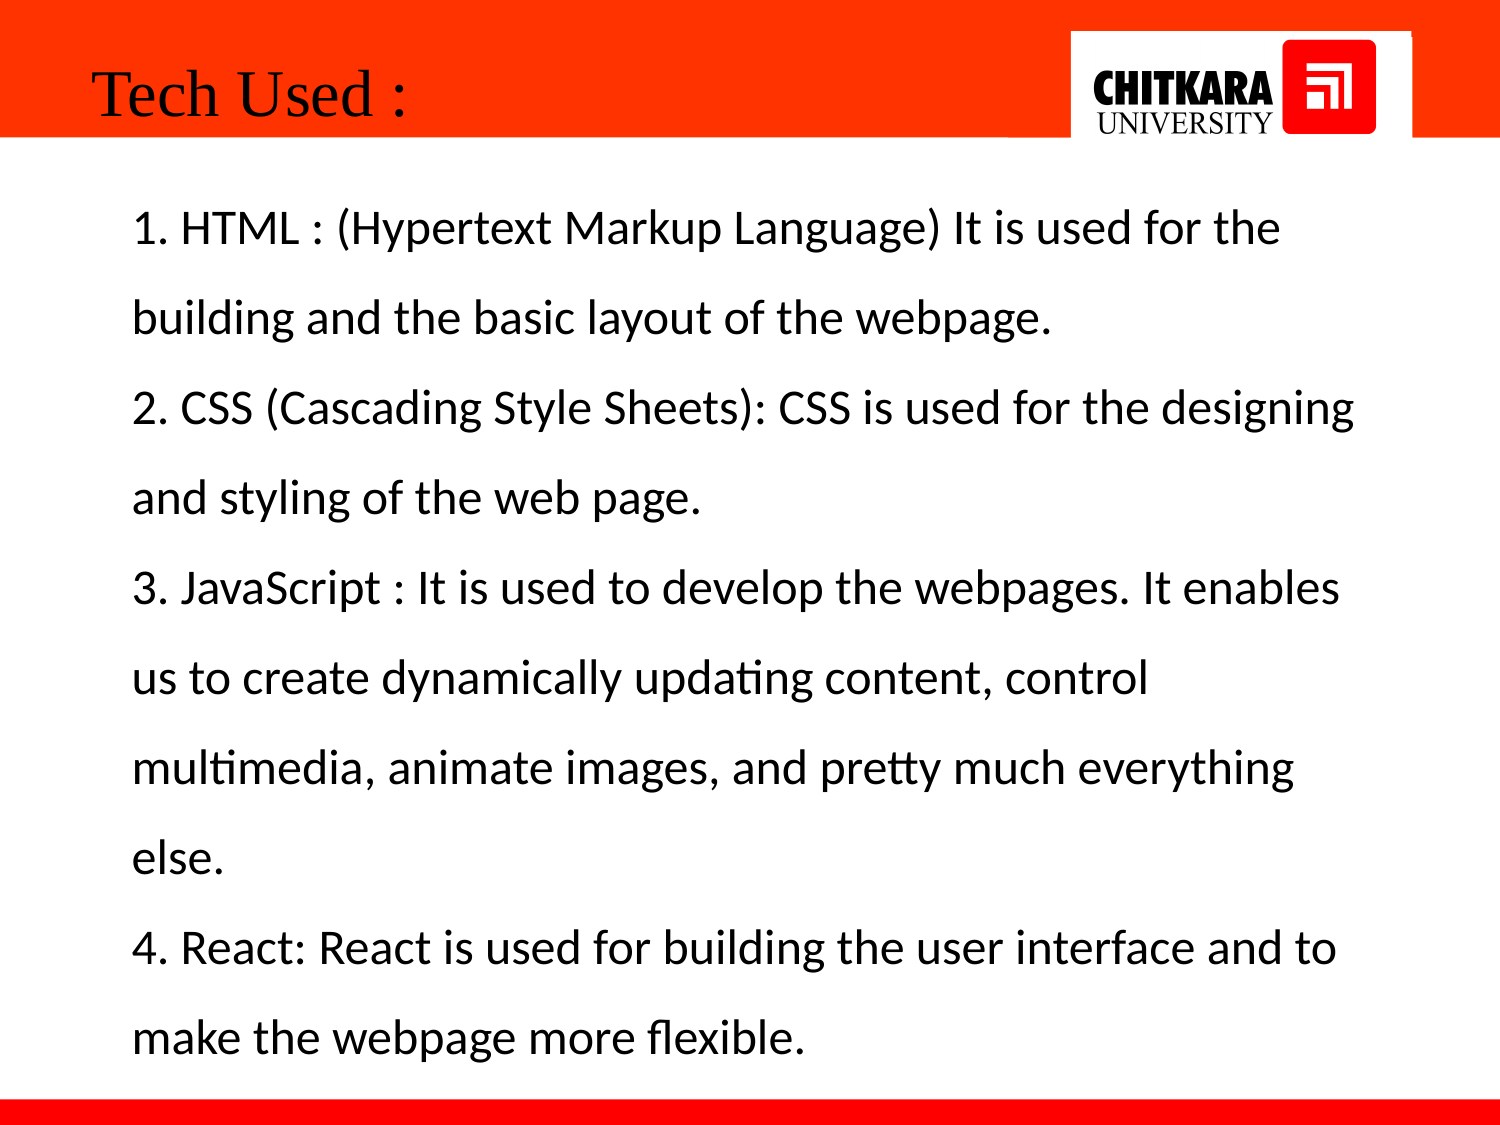

Tech Used :
1. HTML : (Hypertext Markup Language) It is used for the building and the basic layout of the webpage.
2. CSS (Cascading Style Sheets): CSS is used for the designing and styling of the web page.
3. JavaScript : It is used to develop the webpages. It enables us to create dynamically updating content, control multimedia, animate images, and pretty much everything else.
4. React: React is used for building the user interface and to make the webpage more flexible.